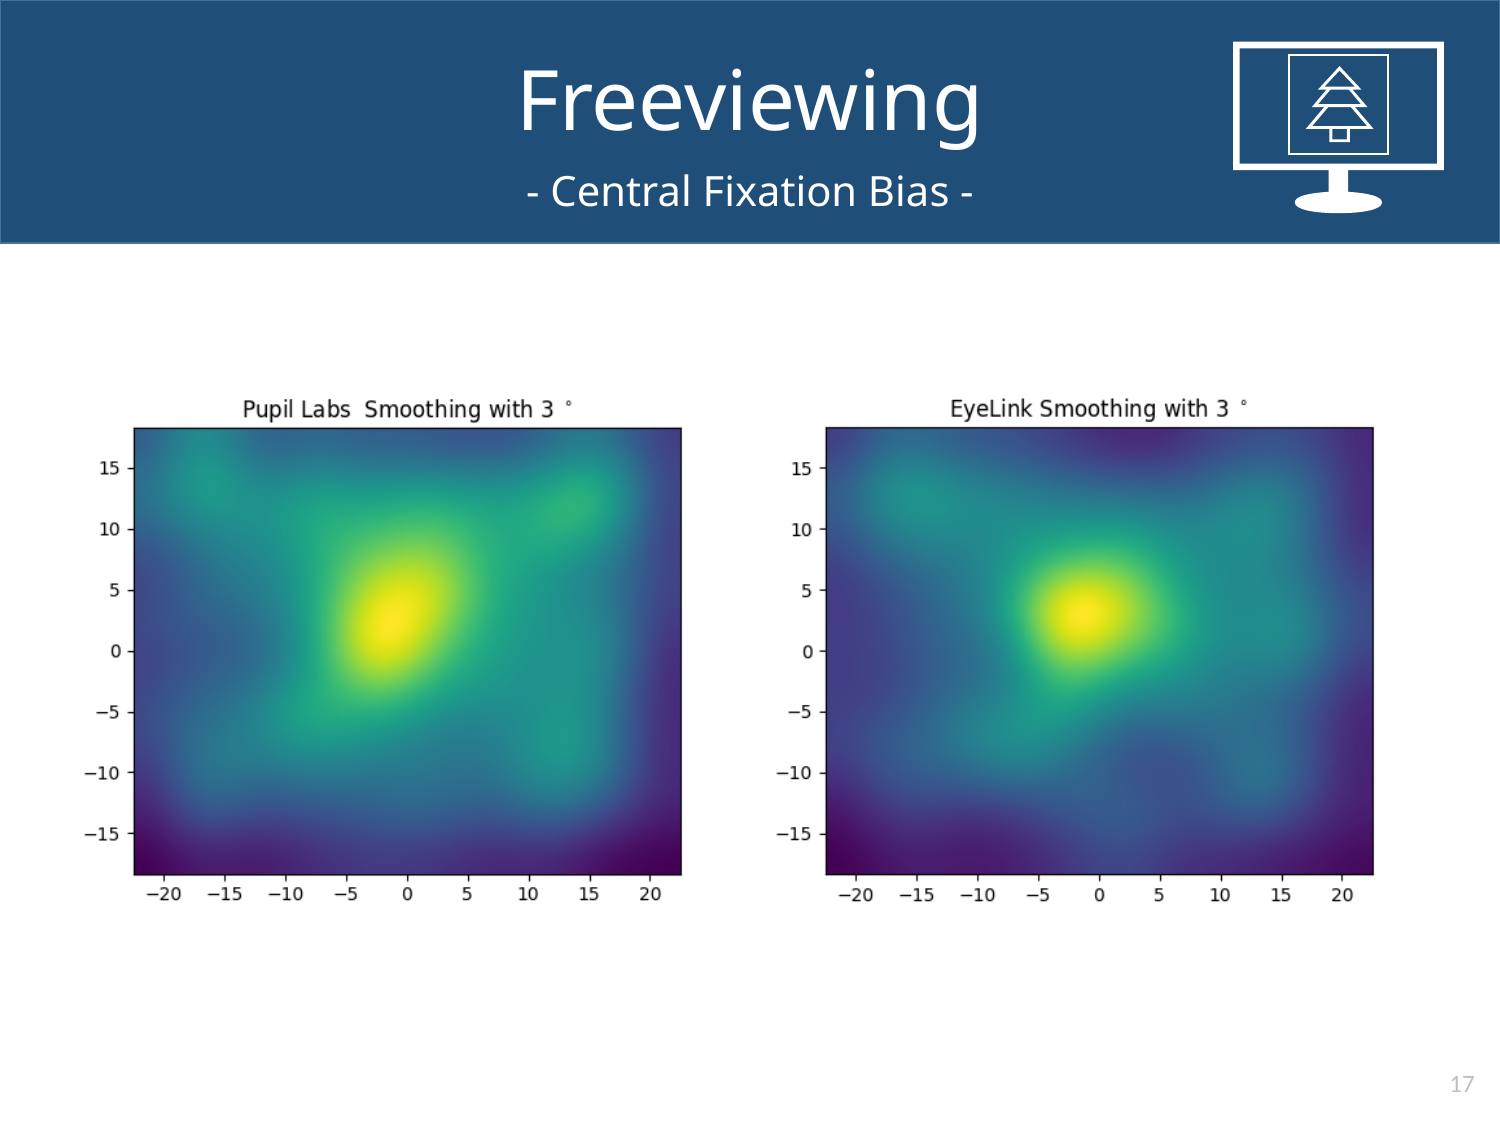

# Freeviewing
- Central Fixation Bias -
17